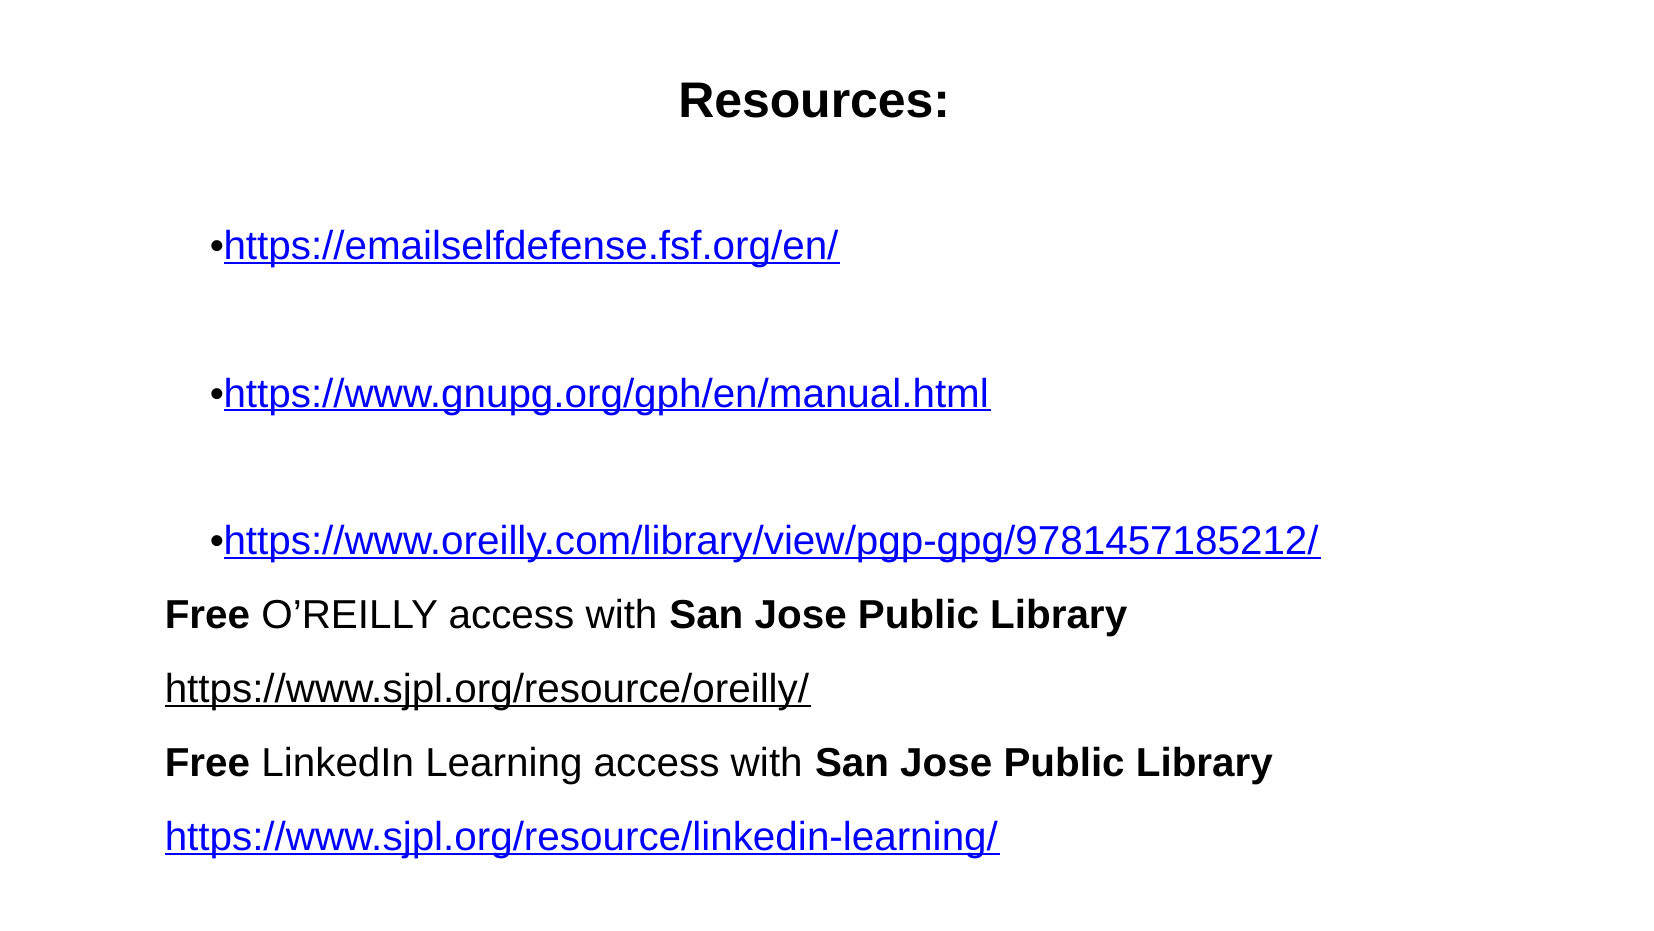

# Resources:
https://emailselfdefense.fsf.org/en/
https://www.gnupg.org/gph/en/manual.html
https://www.oreilly.com/library/view/pgp-gpg/9781457185212/
 Free O’REILLY access with San Jose Public Library
 https://www.sjpl.org/resource/oreilly/
 Free LinkedIn Learning access with San Jose Public Library
 https://www.sjpl.org/resource/linkedin-learning/